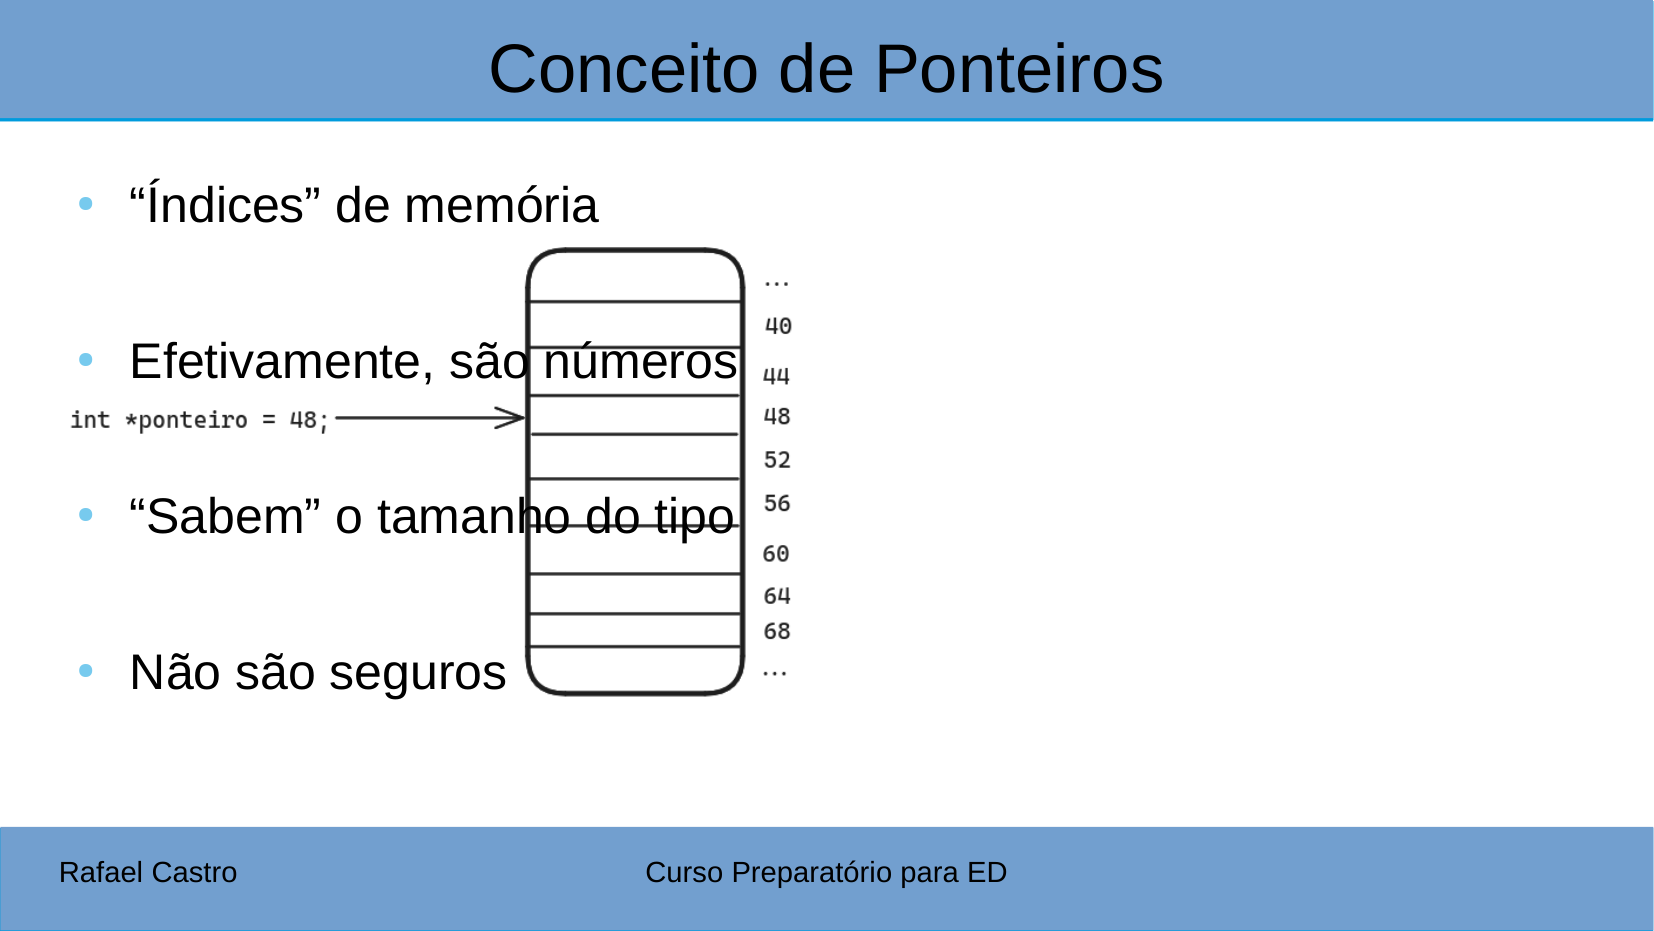

# Conceito de Ponteiros
“Índices” de memória
Efetivamente, são números
“Sabem” o tamanho do tipo
Não são seguros
Curso Preparatório para ED